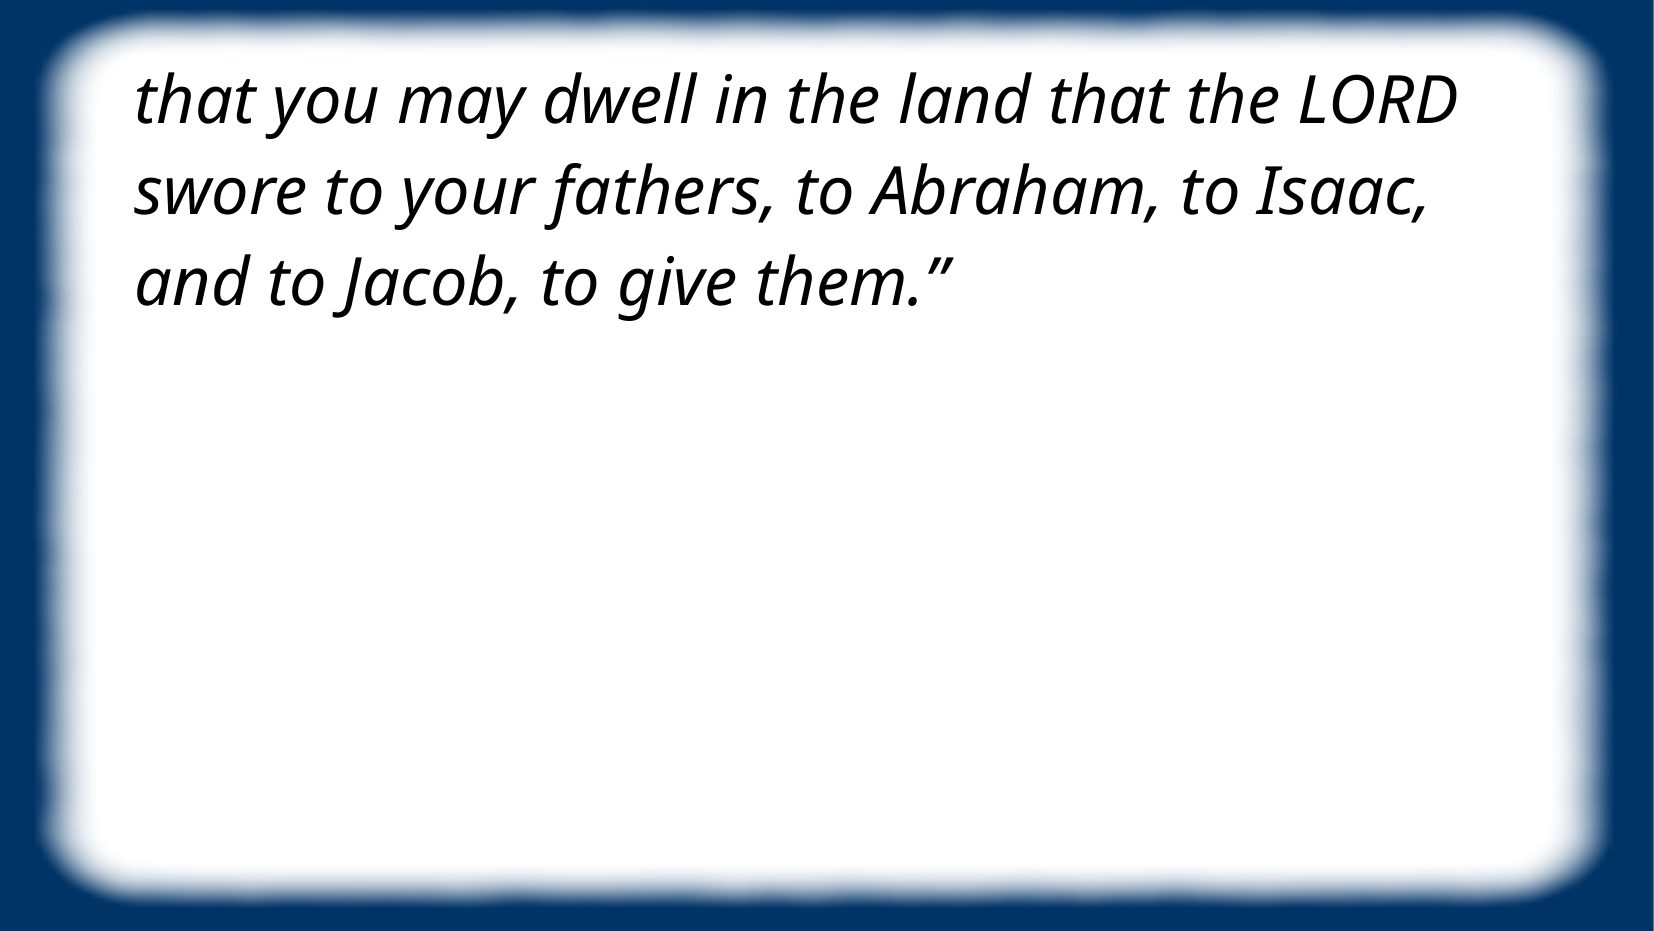

that you may dwell in the land that the LORD swore to your fathers, to Abraham, to Isaac, and to Jacob, to give them.”